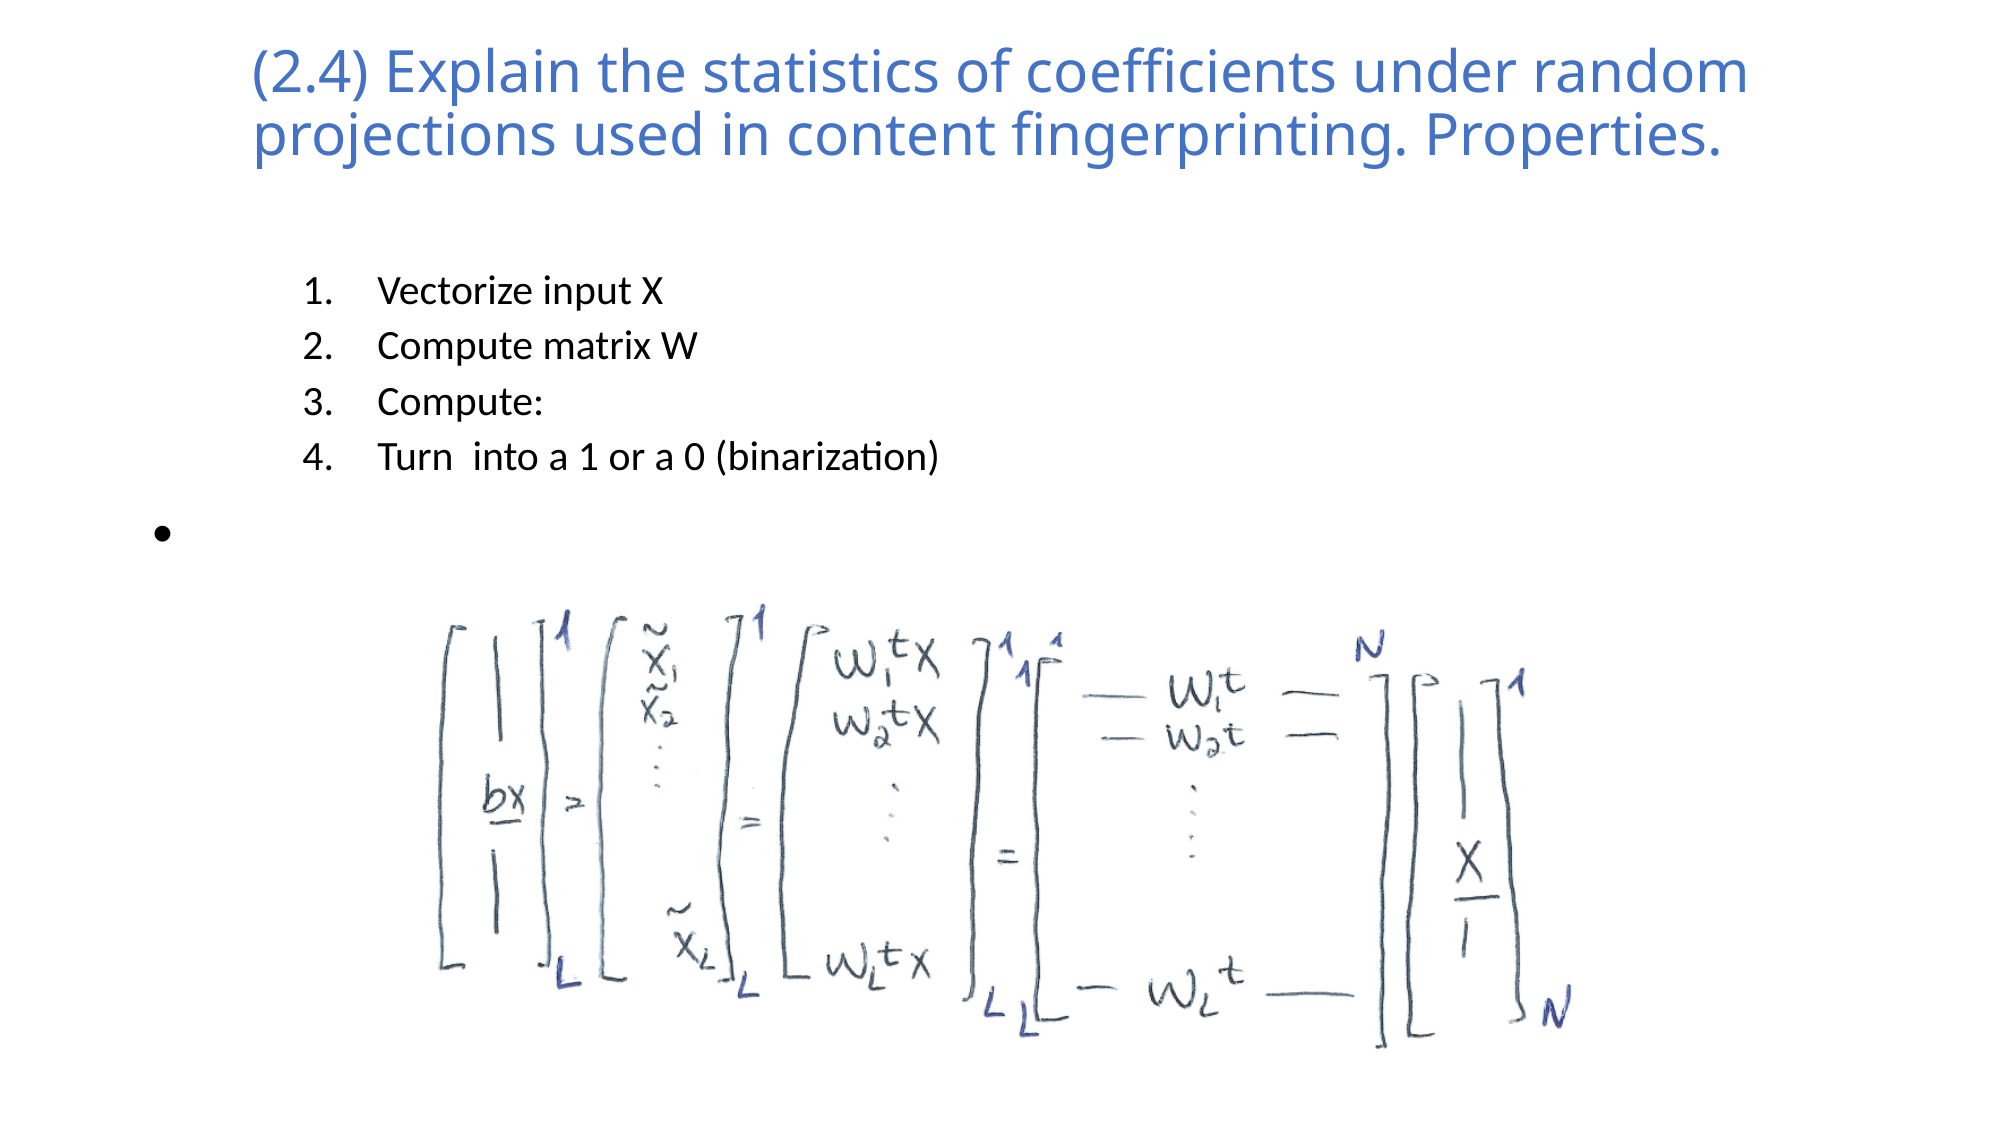

# (2.4) Explain the statistics of coefficients under random projections used in content fingerprinting. Properties.
Vectorize input X
Compute matrix W
Compute:
Turn into a 1 or a 0 (binarization)